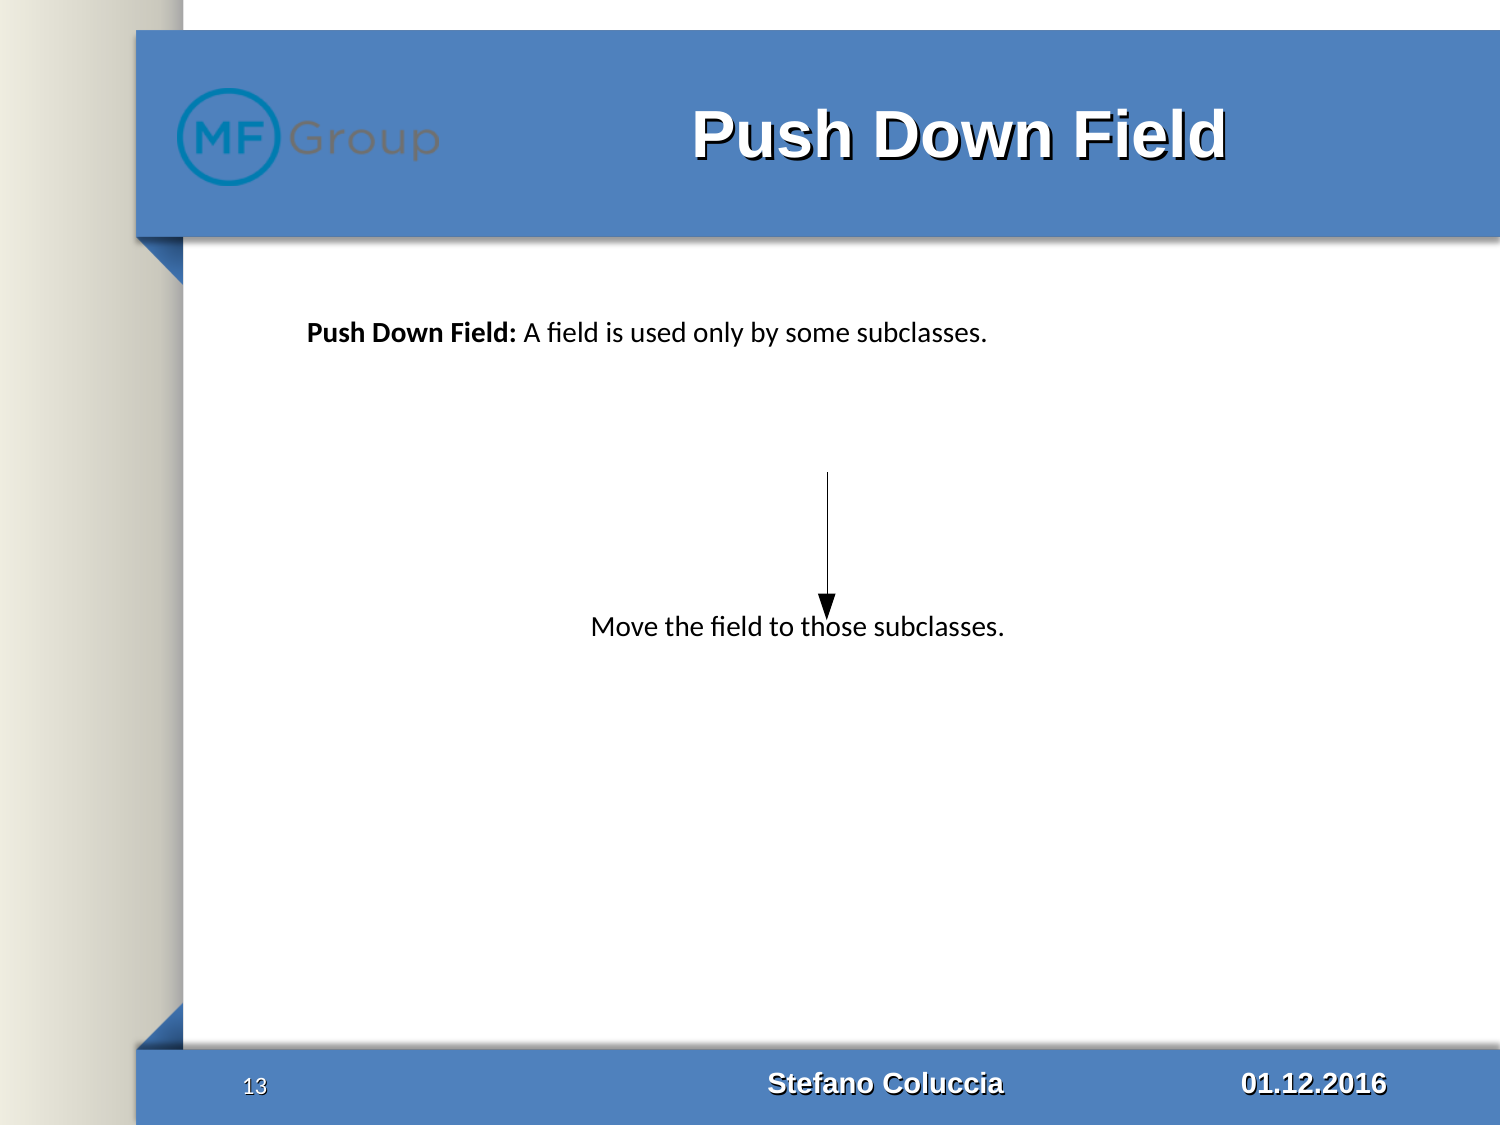

# Push Down Field
Push Down Field: A field is used only by some subclasses.
Move the field to those subclasses.
13
Stefano Coluccia
01.12.2016